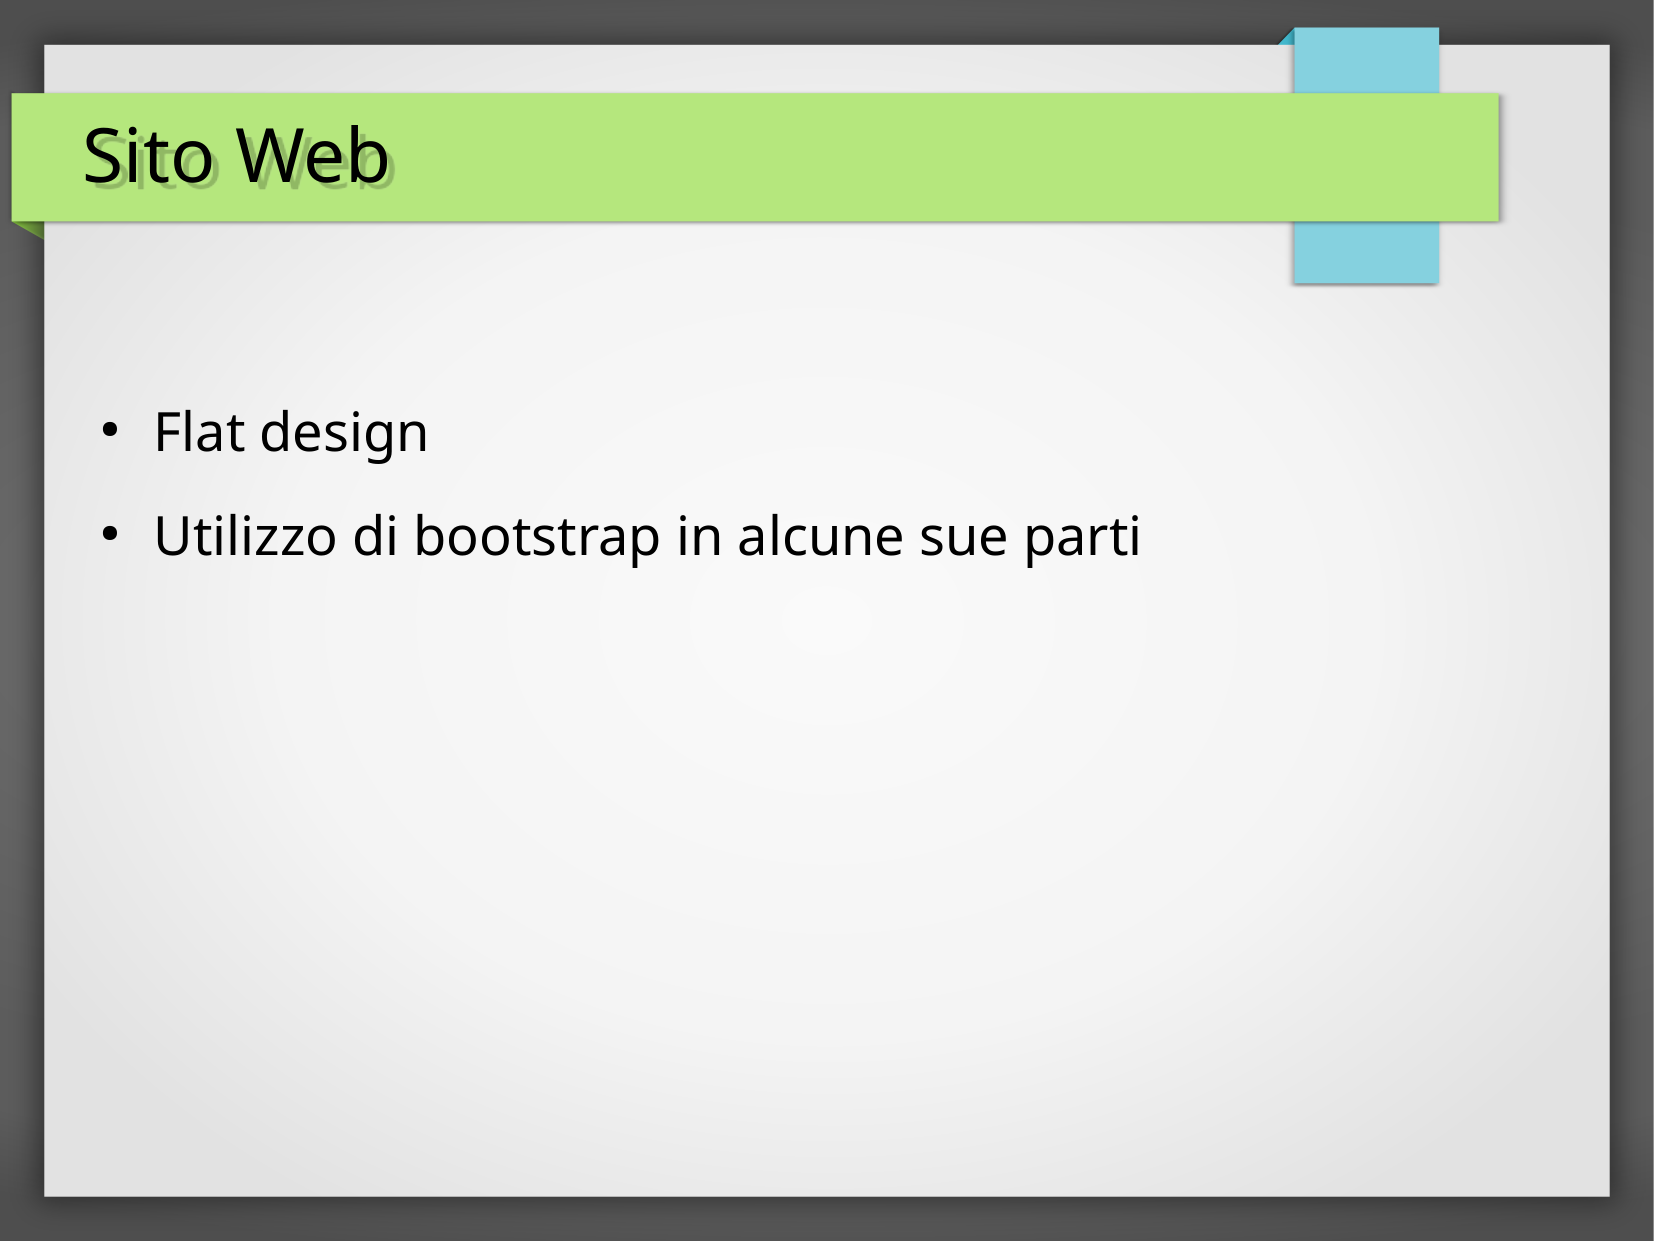

# Sito Web
Flat design
Utilizzo di bootstrap in alcune sue parti